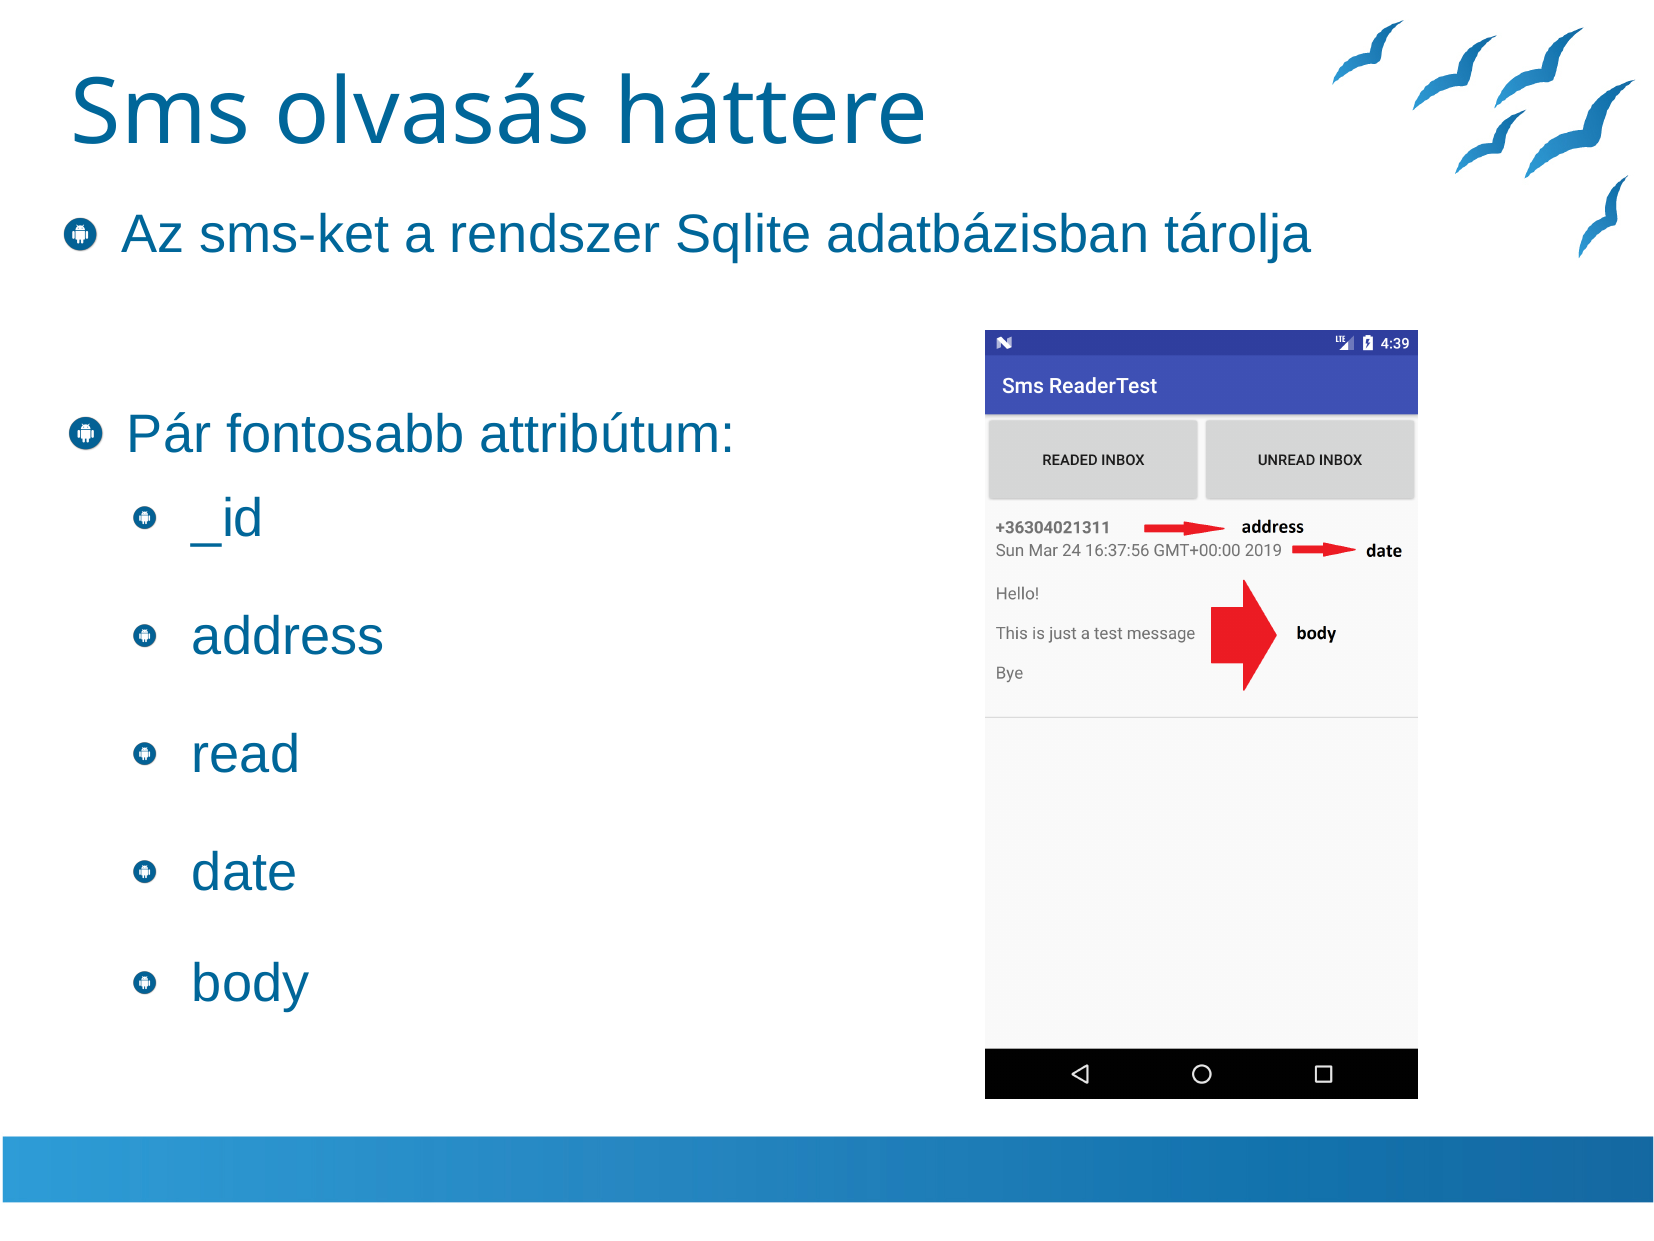

# Sms olvasás háttere
Az sms-ket a rendszer Sqlite adatbázisban tárolja
Pár fontosabb attribútum:
_id
address
read
date
body